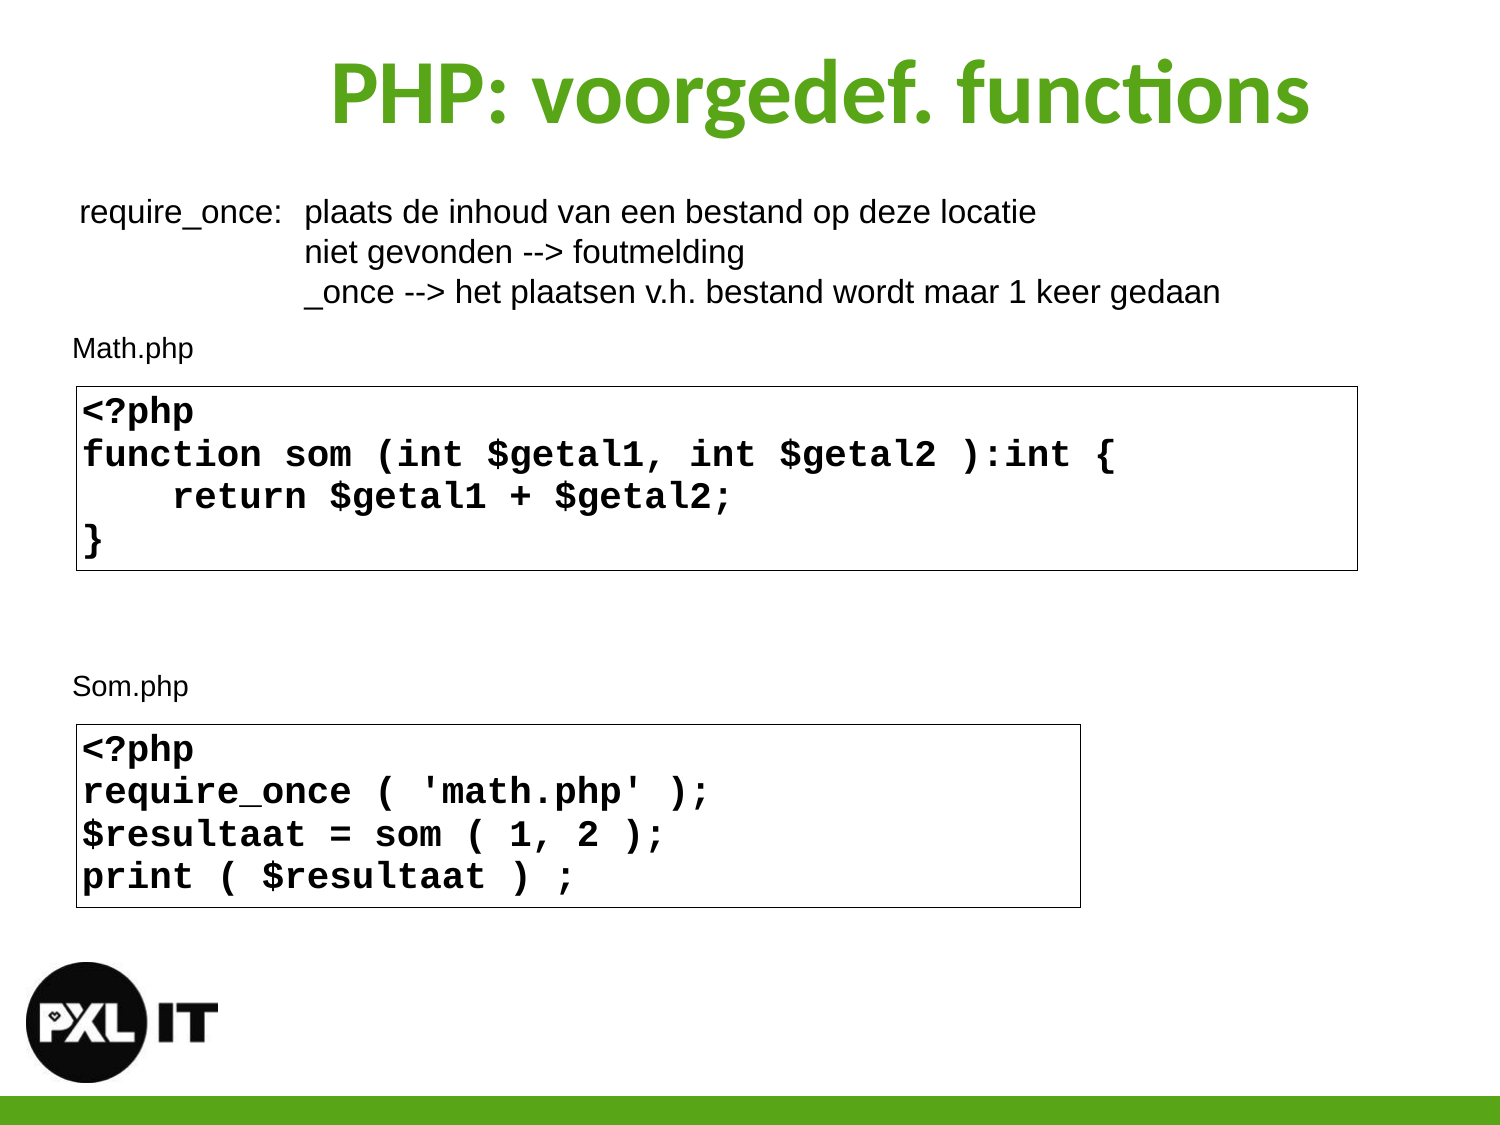

PHP: voorgedef. functions
require_once: 	plaats de inhoud van een bestand op deze locatie
			niet gevonden --> foutmelding
			_once --> het plaatsen v.h. bestand wordt maar 1 keer gedaan
Math.php
| <?php function som (int $getal1, int $getal2 ):int { return $getal1 + $getal2; } |
| --- |
Som.php
| <?php require\_once ( 'math.php' ); $resultaat = som ( 1, 2 ); print ( $resultaat ) ; |
| --- |